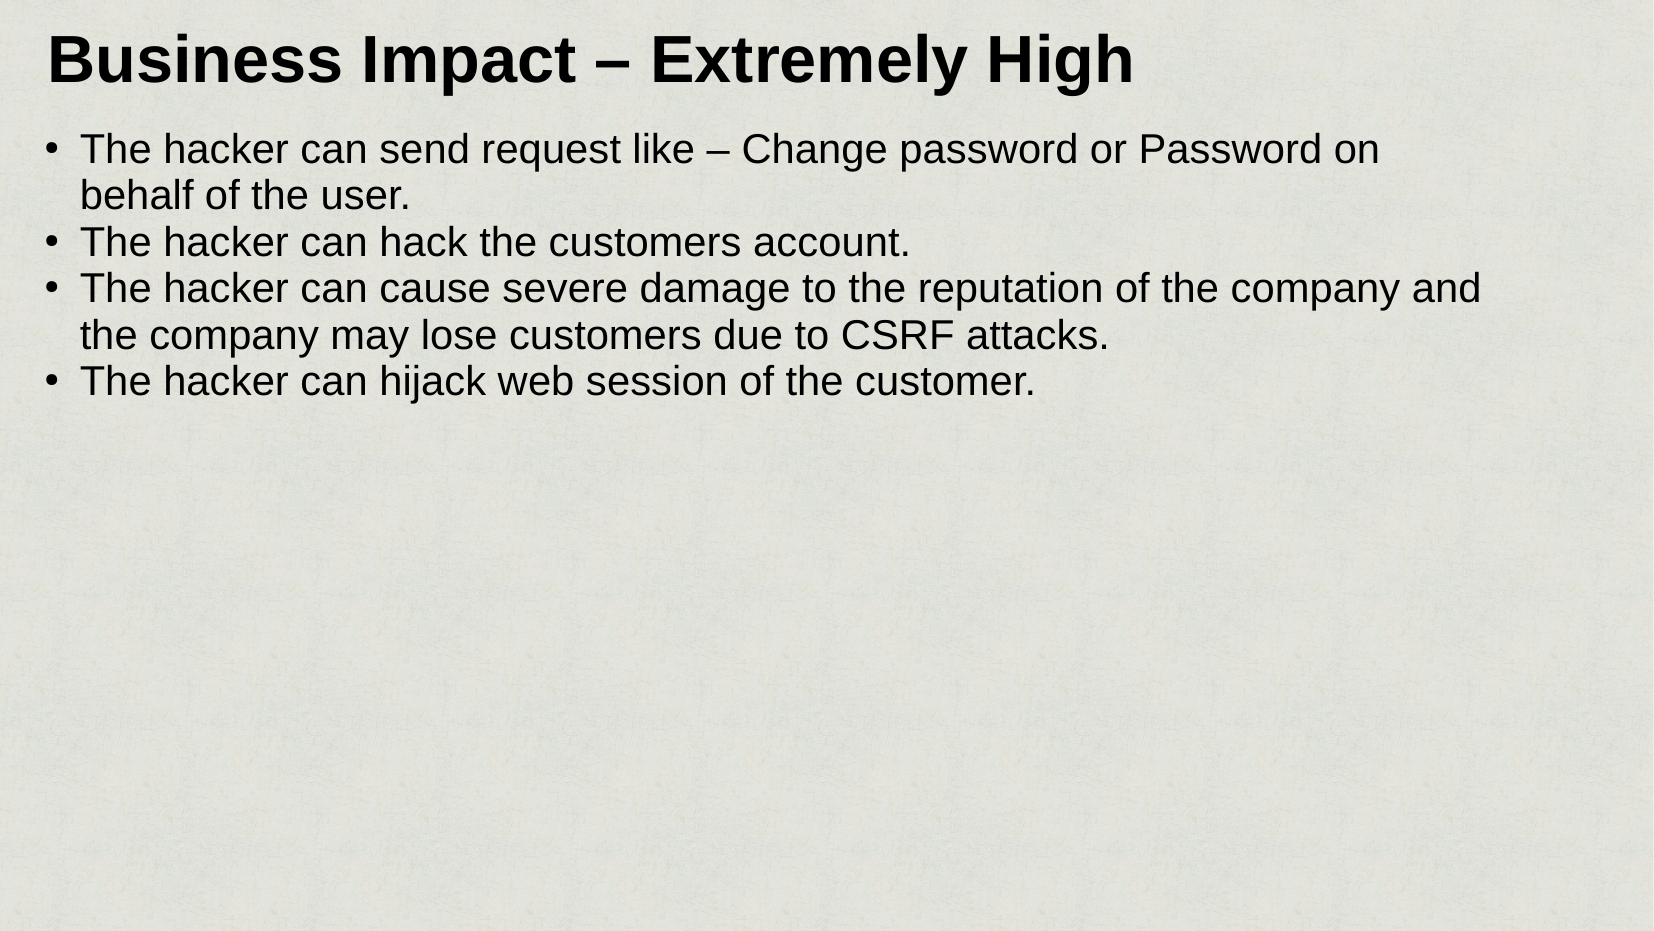

# Business Impact – Extremely High
The hacker can send request like – Change password or Password on behalf of the user.
The hacker can hack the customers account.
The hacker can cause severe damage to the reputation of the company and the company may lose customers due to CSRF attacks.
The hacker can hijack web session of the customer.